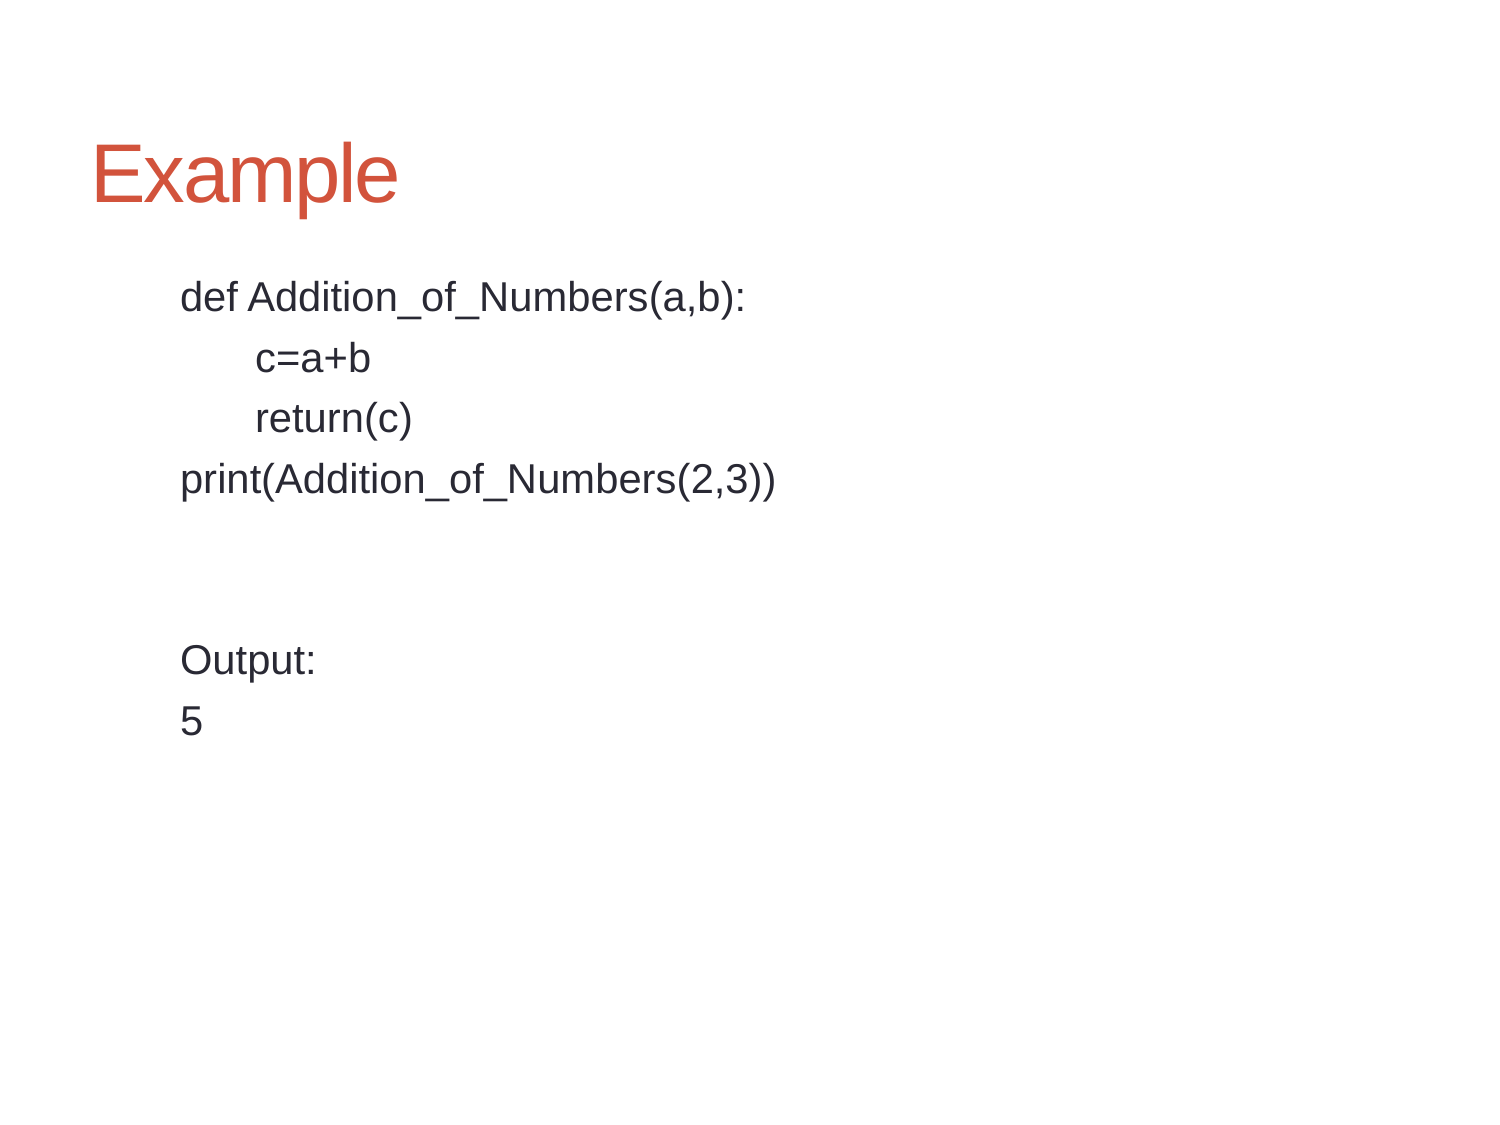

# Example
def Addition_of_Numbers(a,b):
	c=a+b
	return(c)
print(Addition_of_Numbers(2,3))
Output:
5